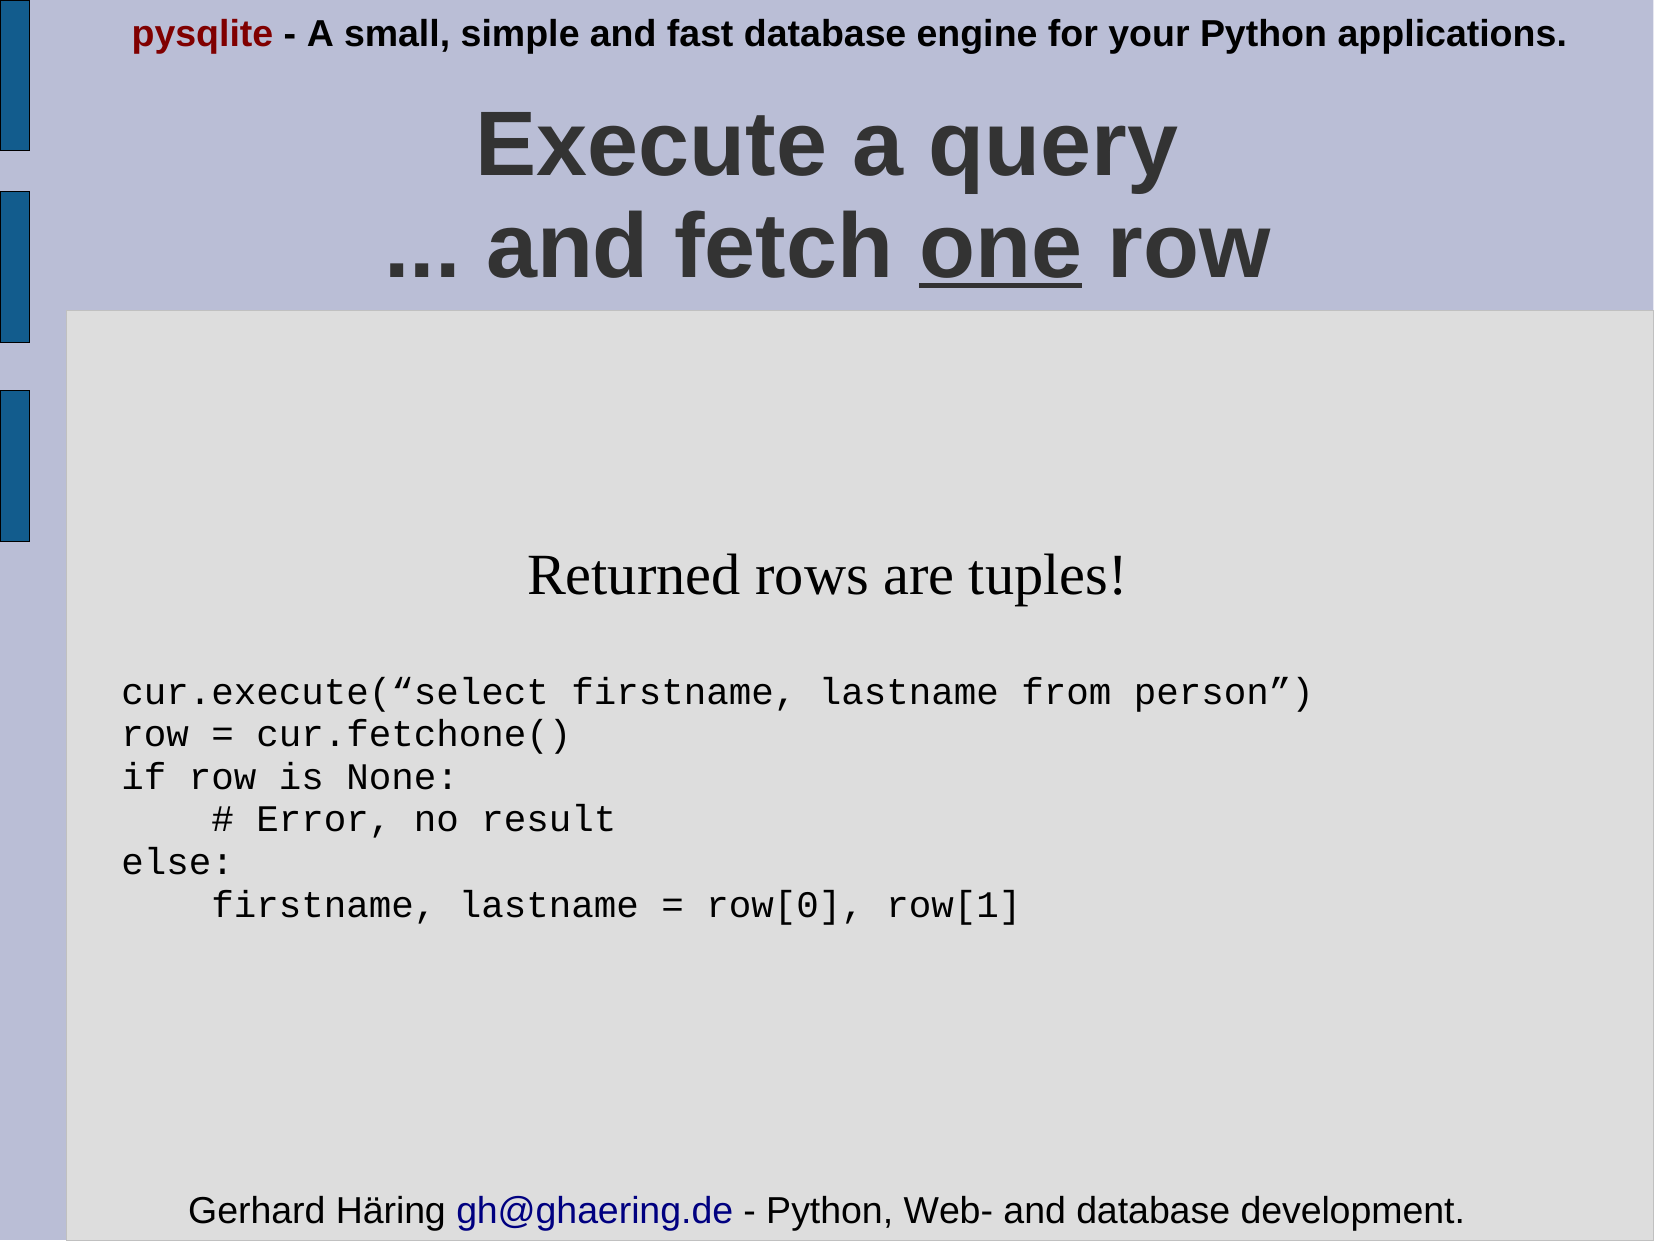

# Execute a query ... and fetch one row
Returned rows are tuples!
cur.execute(“select firstname, lastname from person”)
row = cur.fetchone()
if row is None:
 # Error, no result
else:
 firstname, lastname = row[0], row[1]